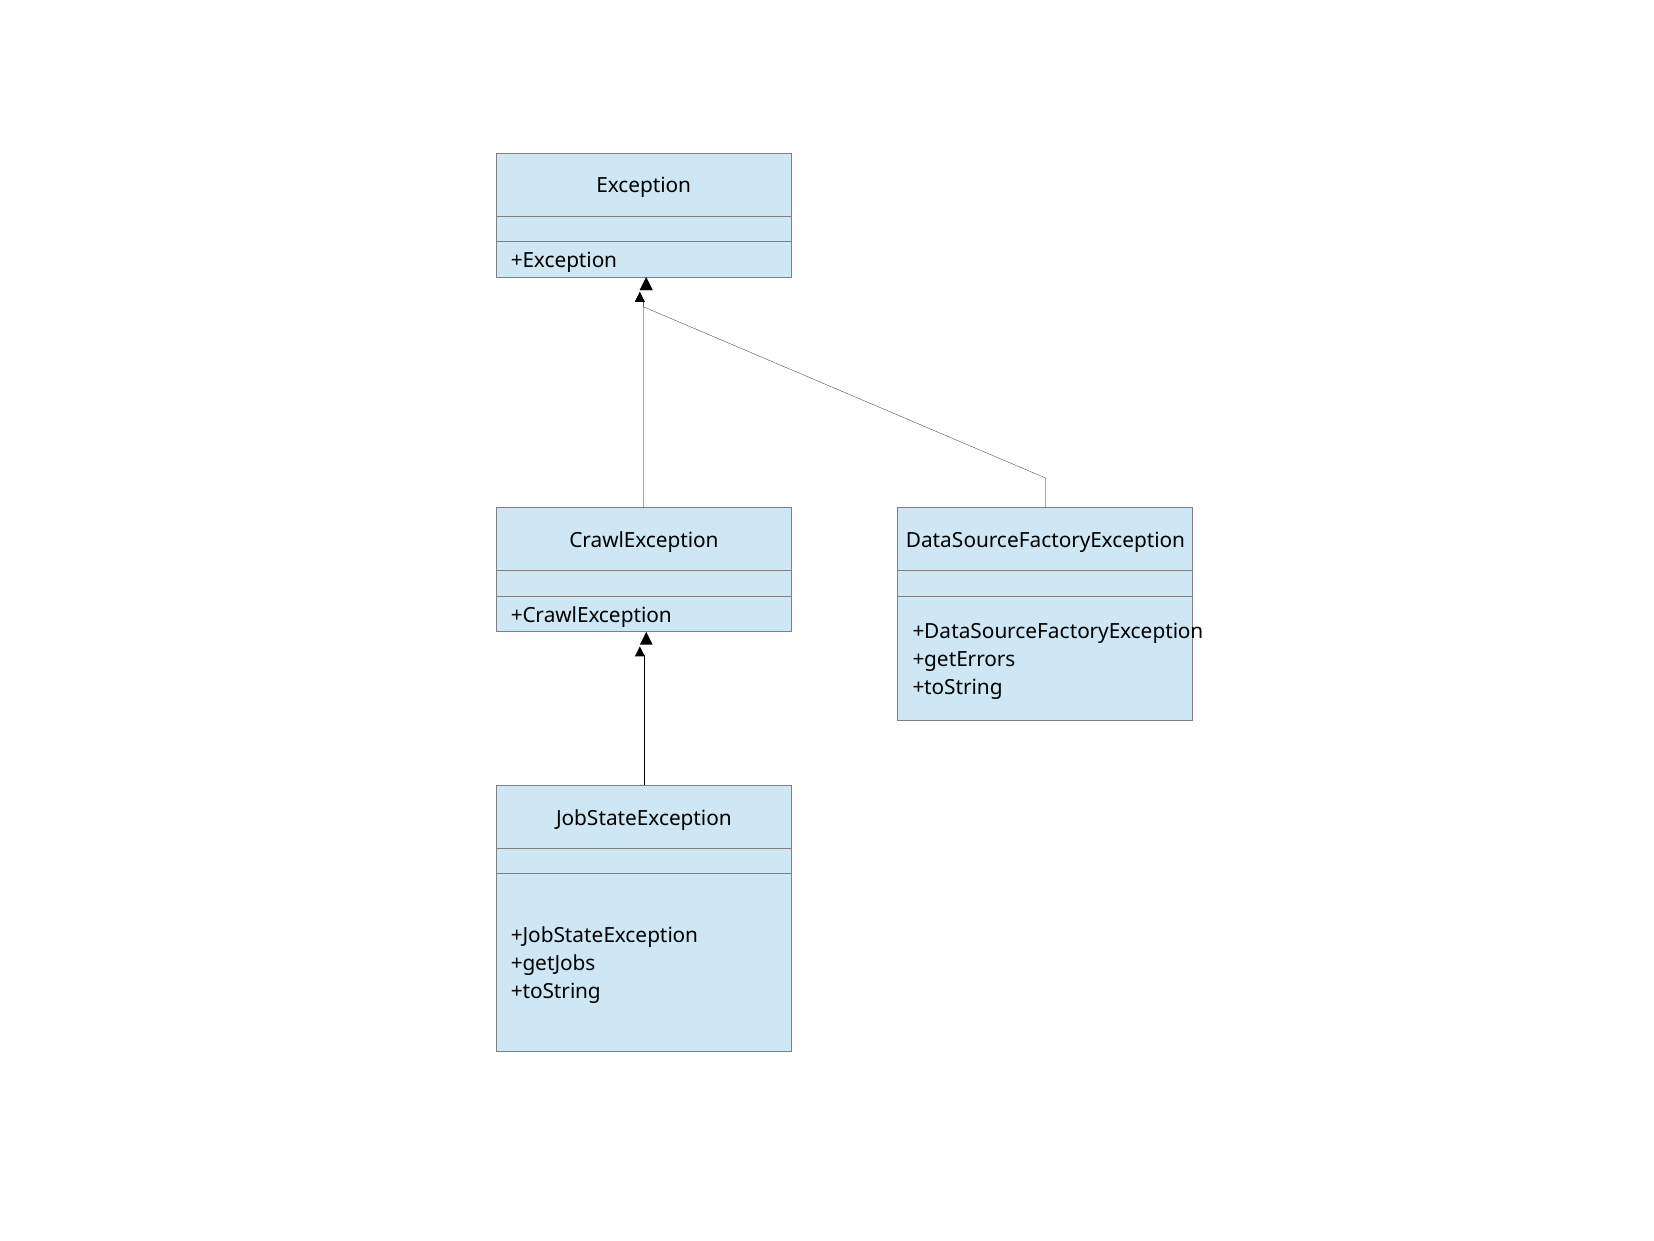

Exception
+Exception
DataSourceFactoryException
CrawlException
+DataSourceFactoryException
+getErrors
+toString
+CrawlException
JobStateException
+JobStateException
+getJobs
+toString